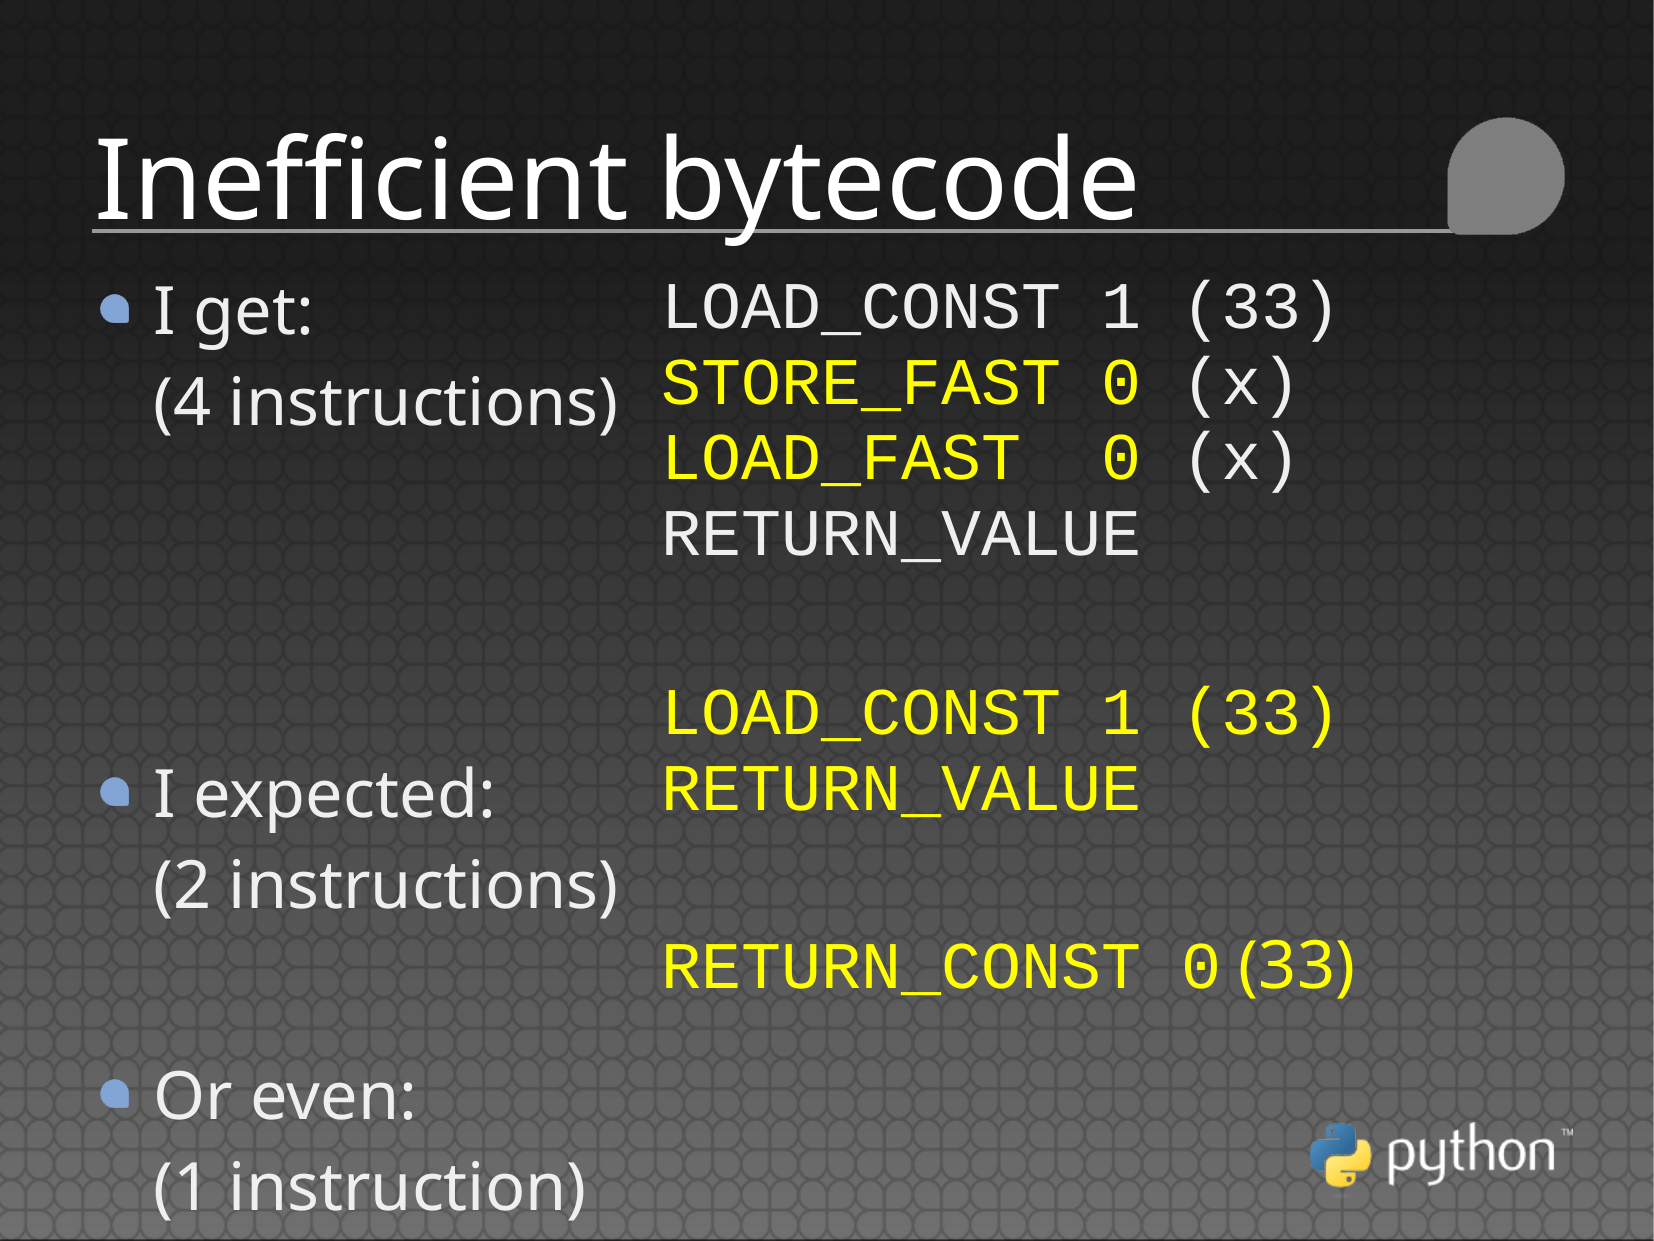

Inefficient bytecode
I get:
(4 instructions)
I expected:
(2 instructions)
Or even:
(1 instruction)
# LOAD_CONST 1 (33) STORE_FAST 0 (x) LOAD_FAST 0 (x) RETURN_VALUE LOAD_CONST 1 (33) RETURN_VALUE
RETURN_CONST 0 (33)